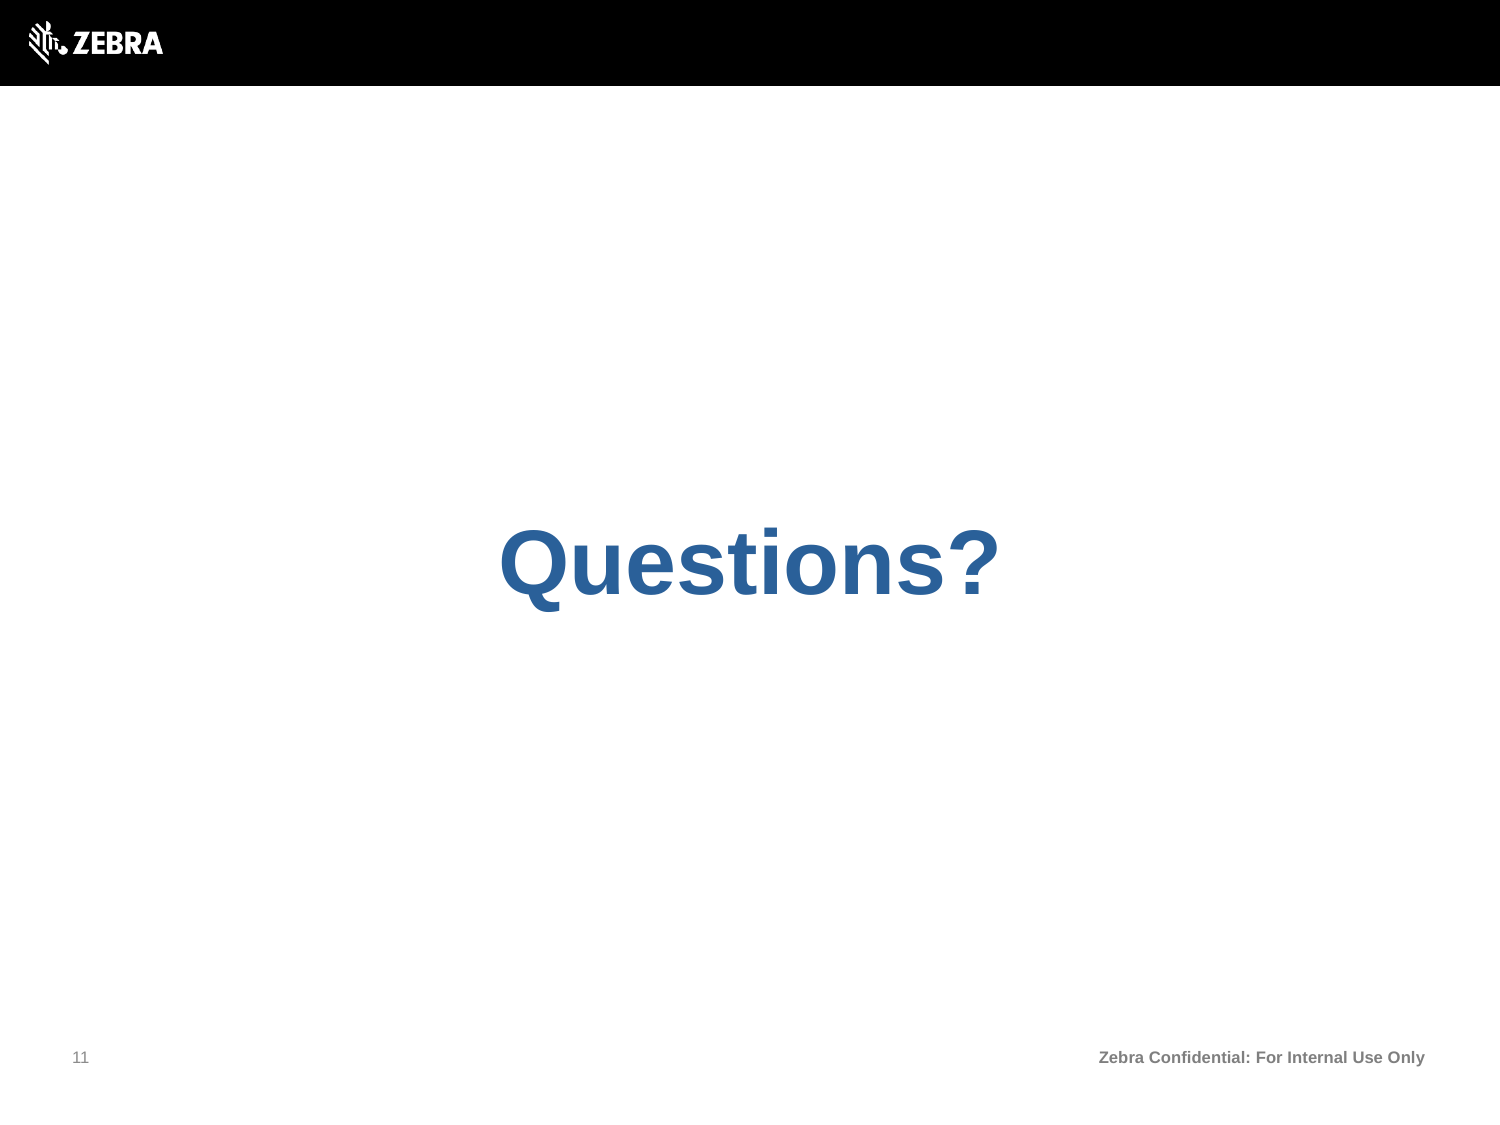

# Questions?
Zebra Confidential: For Internal Use Only